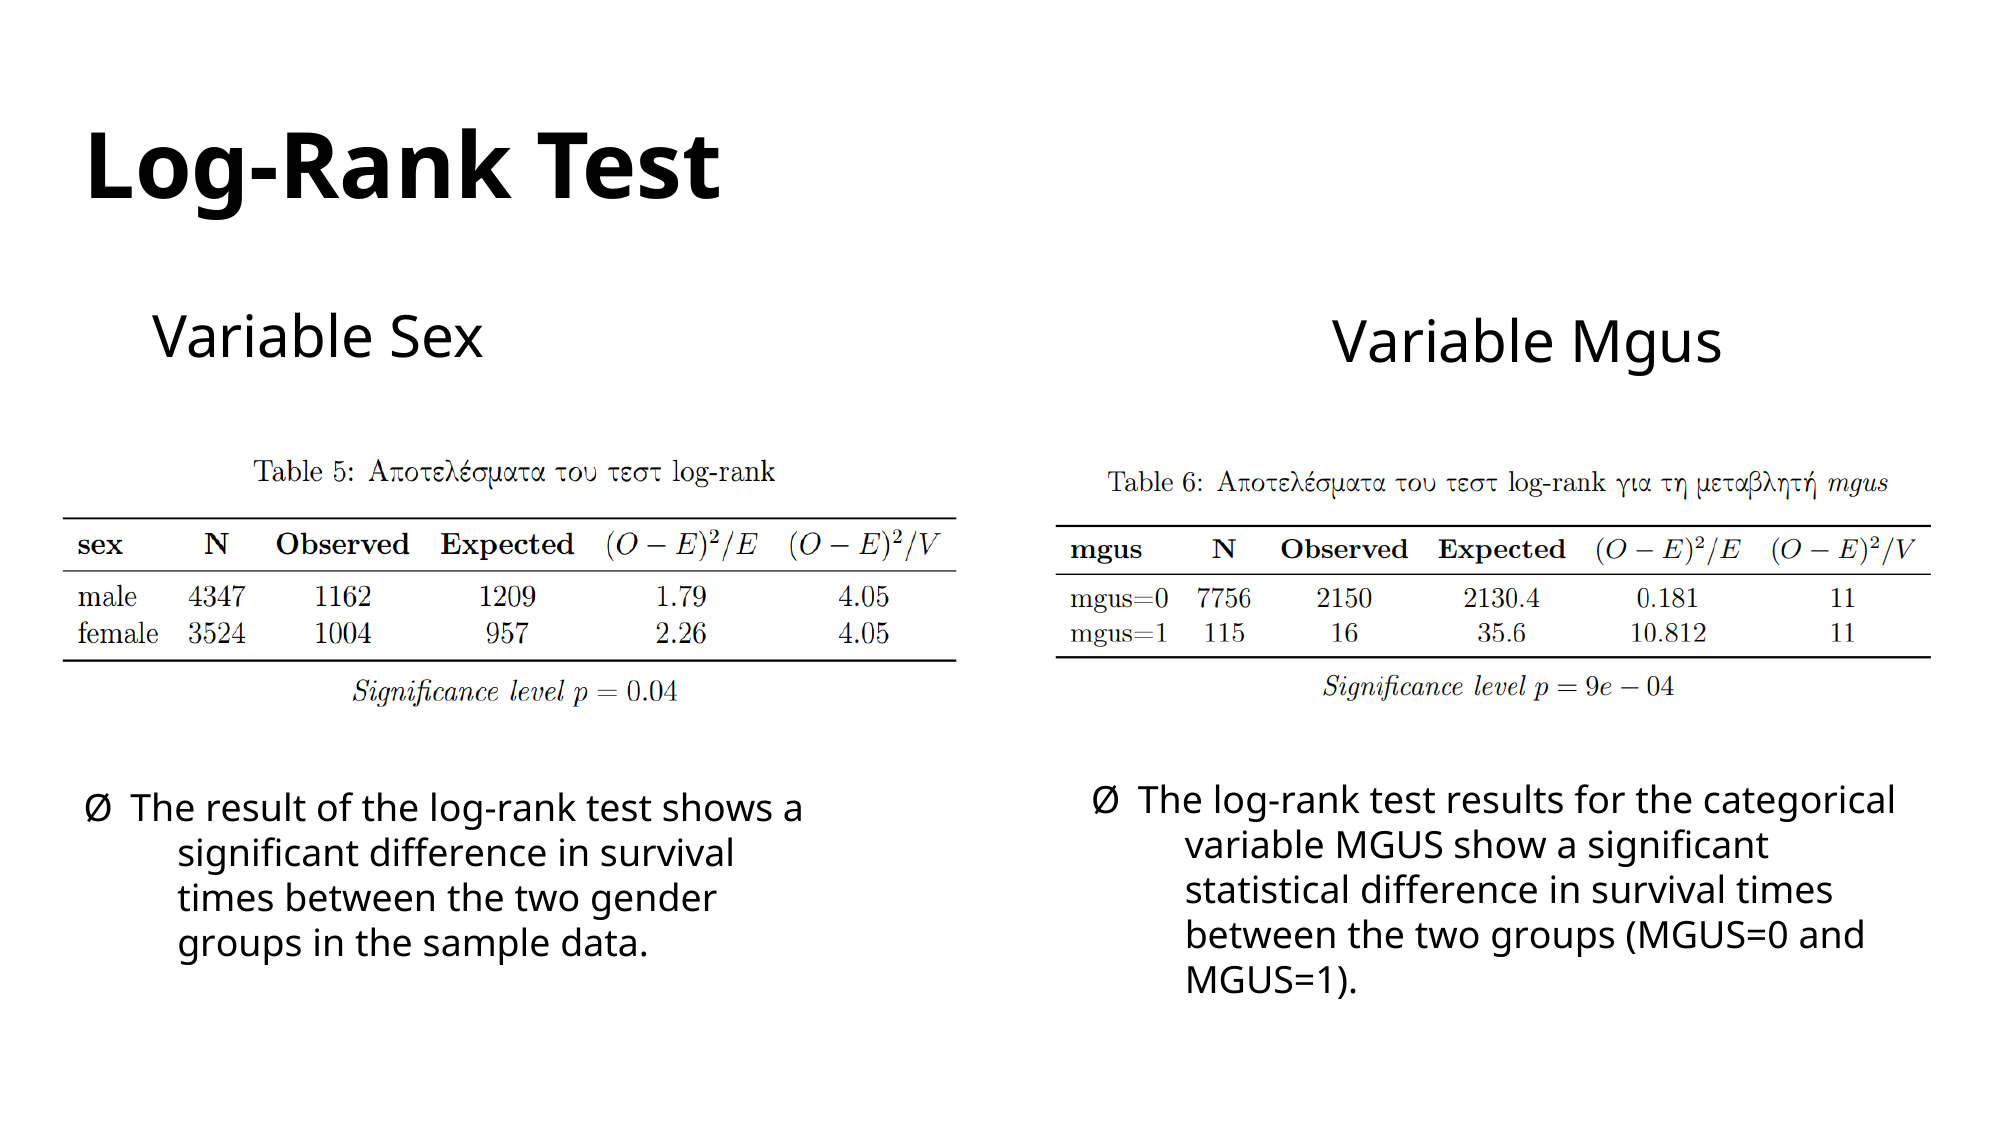

# Log-Rank Test
Variable Sex
Variable Mgus
The log-rank test results for the categorical variable MGUS show a significant statistical difference in survival times between the two groups (MGUS=0 and MGUS=1).
The result of the log-rank test shows a significant difference in survival times between the two gender groups in the sample data.